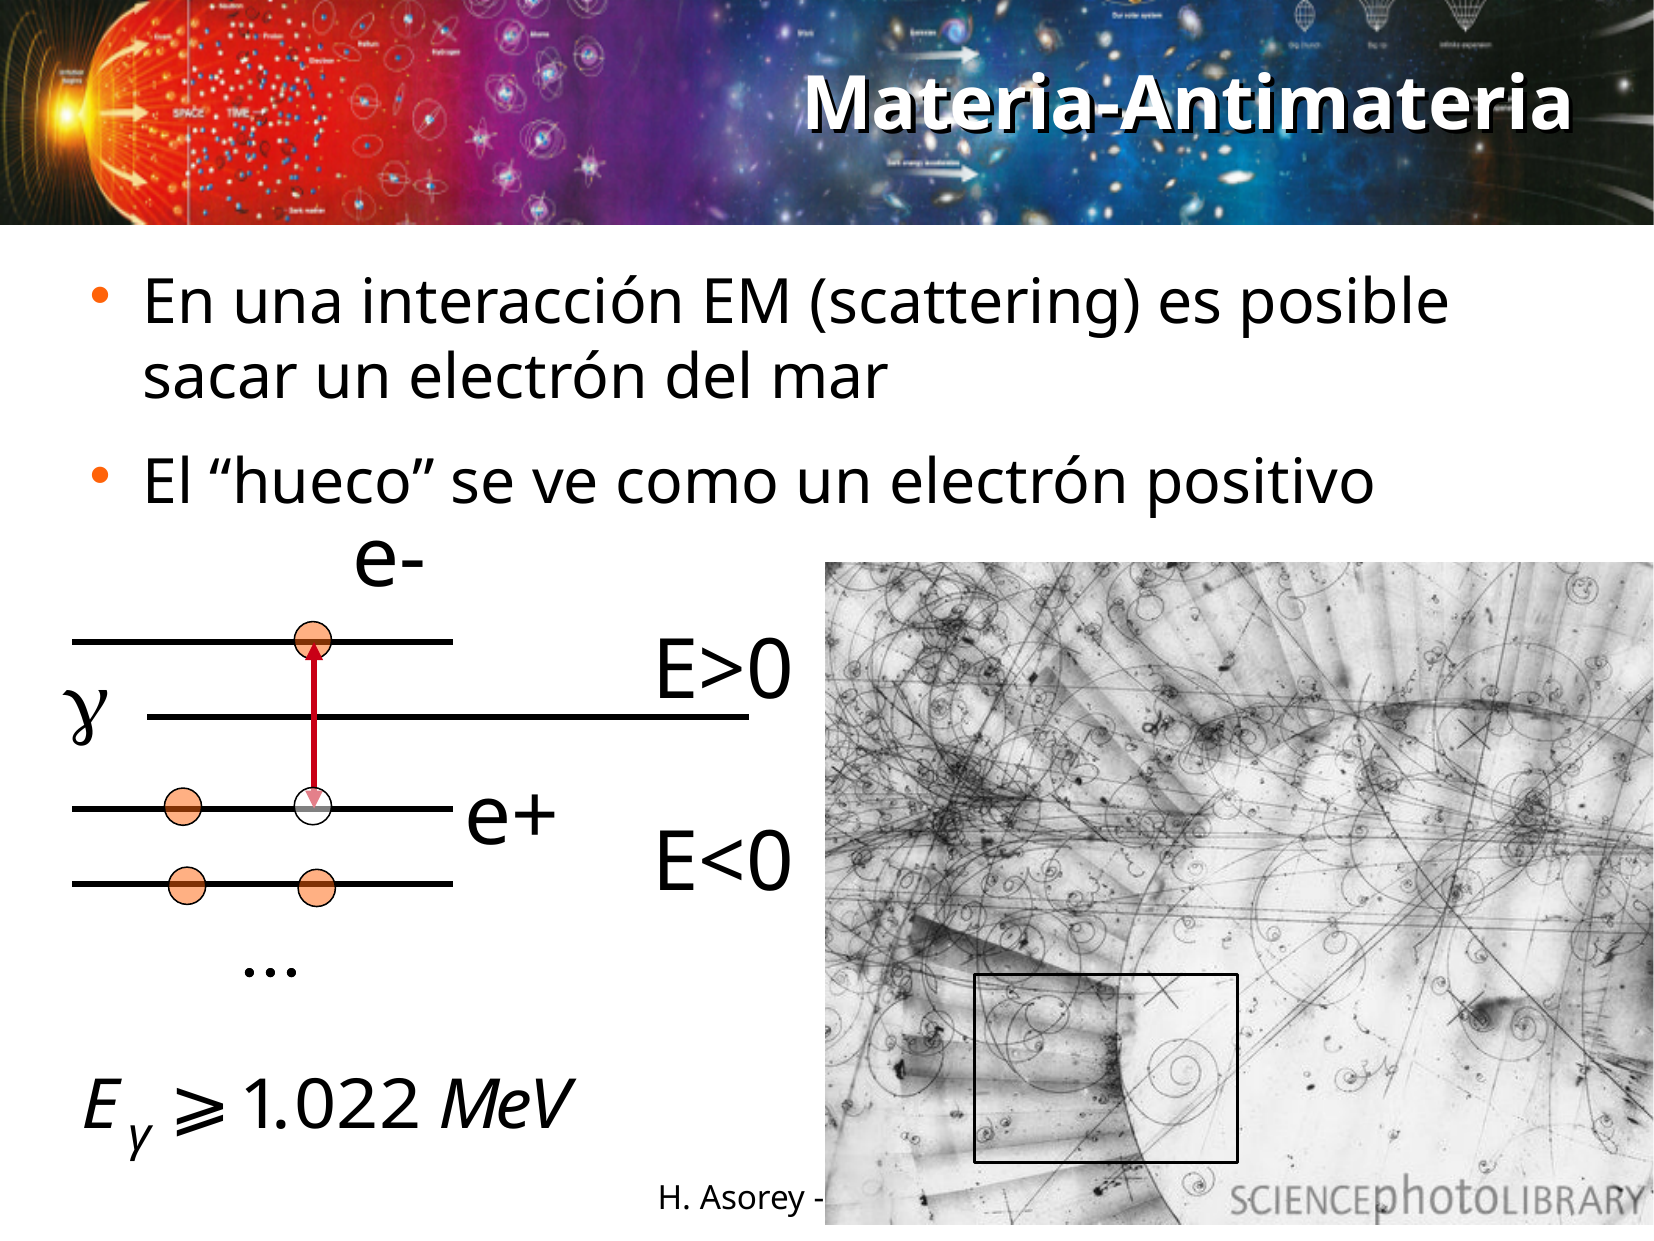

# Materia-Antimateria
En una interacción EM (scattering) es posible sacar un electrón del mar
El “hueco” se ve como un electrón positivo
e-
E>0

e+
E<0


H. Asorey - Física IV B
15